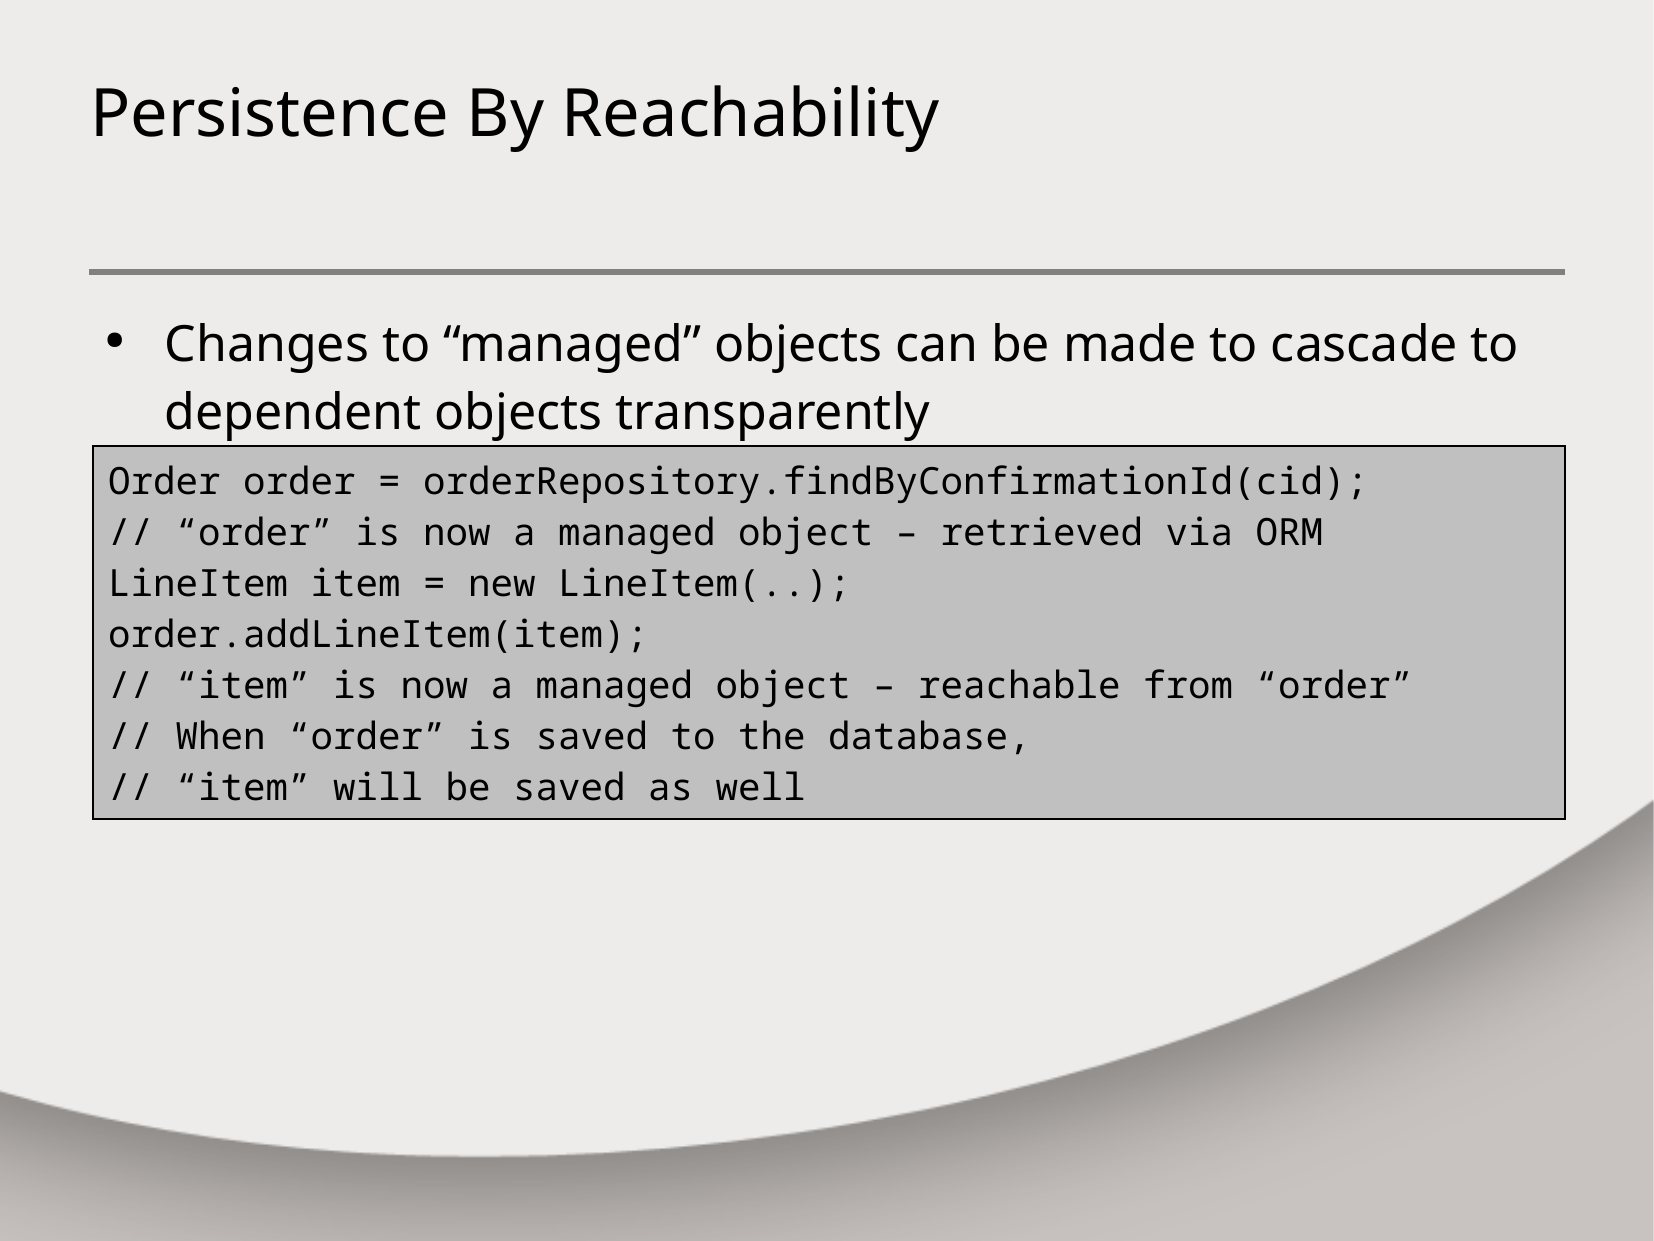

# Persistence By Reachability
Changes to “managed” objects can be made to cascade to dependent objects transparently
Order order = orderRepository.findByConfirmationId(cid);
// “order” is now a managed object – retrieved via ORM
LineItem item = new LineItem(..);
order.addLineItem(item);
// “item” is now a managed object – reachable from “order”
// When “order” is saved to the database,
// “item” will be saved as well